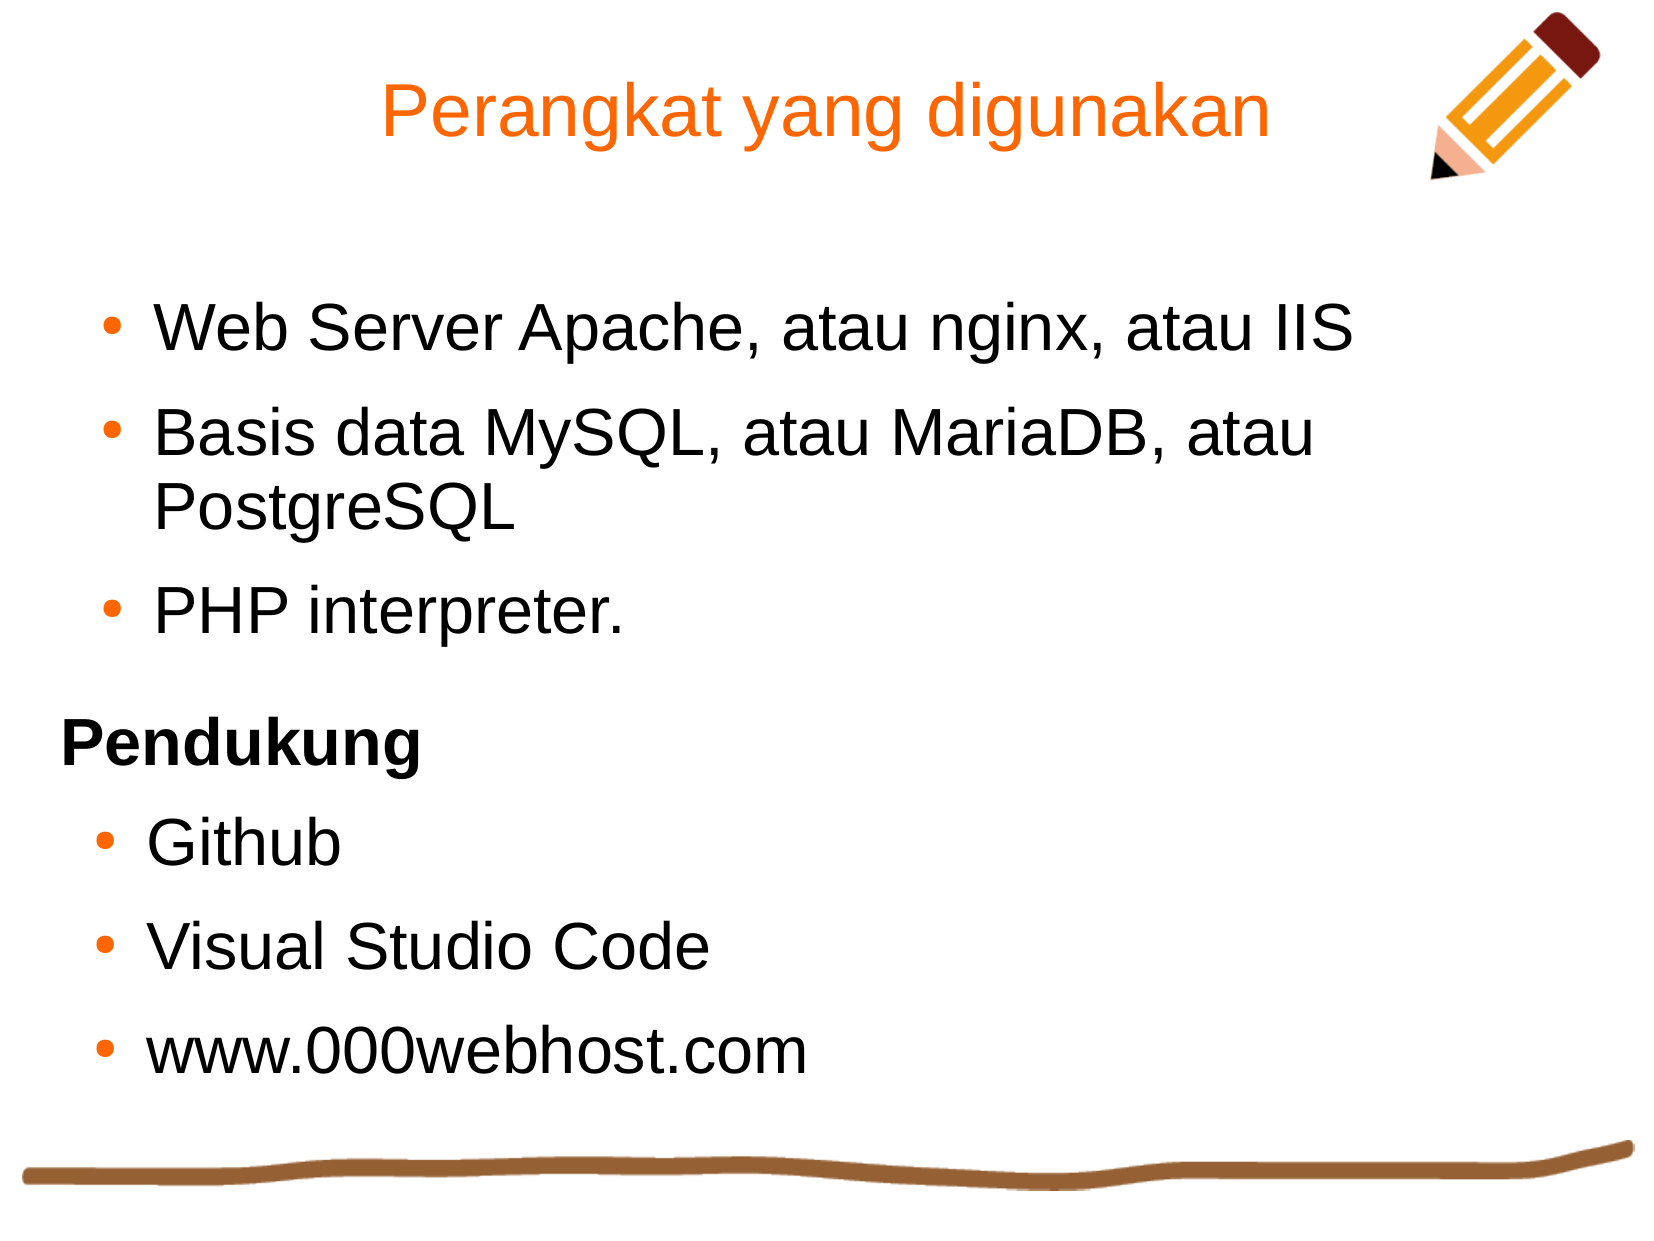

# Perangkat yang digunakan
Web Server Apache, atau nginx, atau IIS
Basis data MySQL, atau MariaDB, atau PostgreSQL
PHP interpreter.
Pendukung
Github
Visual Studio Code
www.000webhost.com